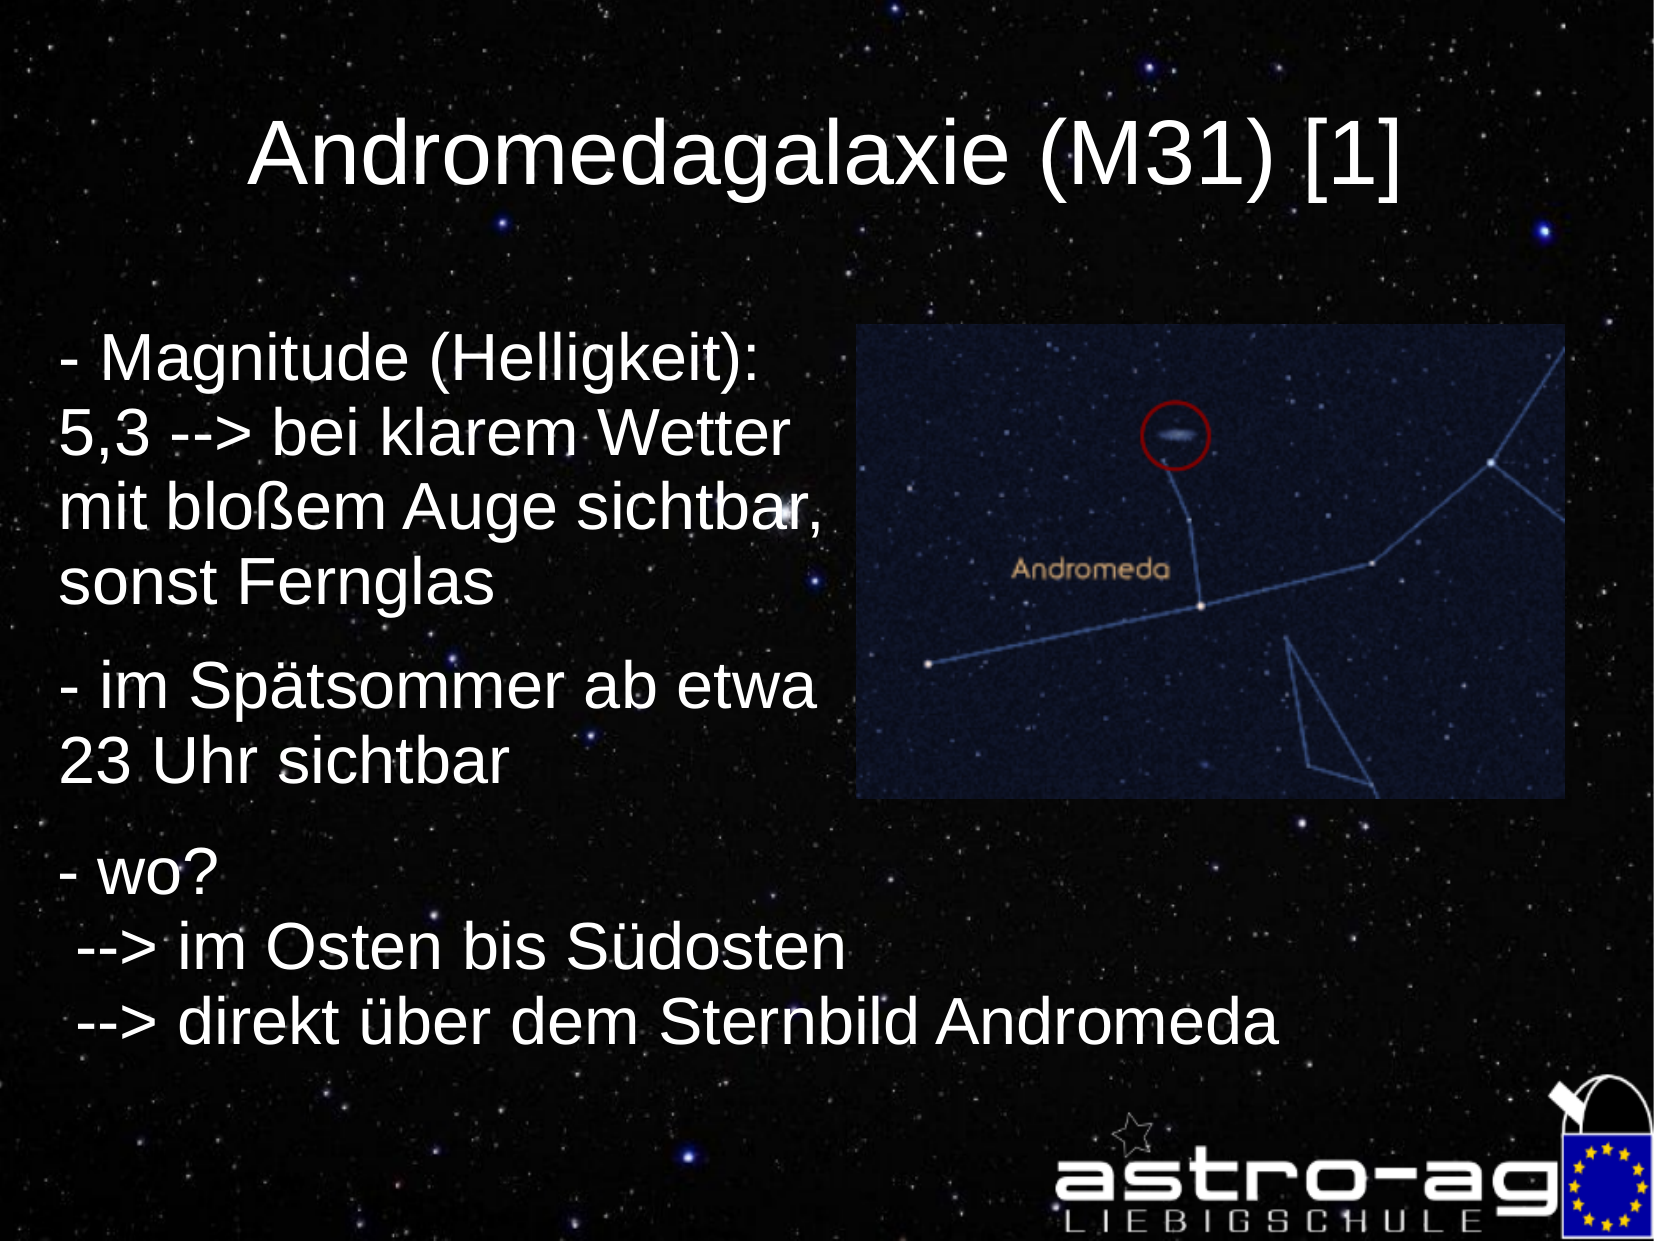

# Andromedagalaxie (M31) [1]
- Magnitude (Helligkeit): 5,3 --> bei klarem Wetter mit bloßem Auge sichtbar, sonst Fernglas
- im Spätsommer ab etwa 23 Uhr sichtbar
- wo?
 --> im Osten bis Südosten
 --> direkt über dem Sternbild Andromeda